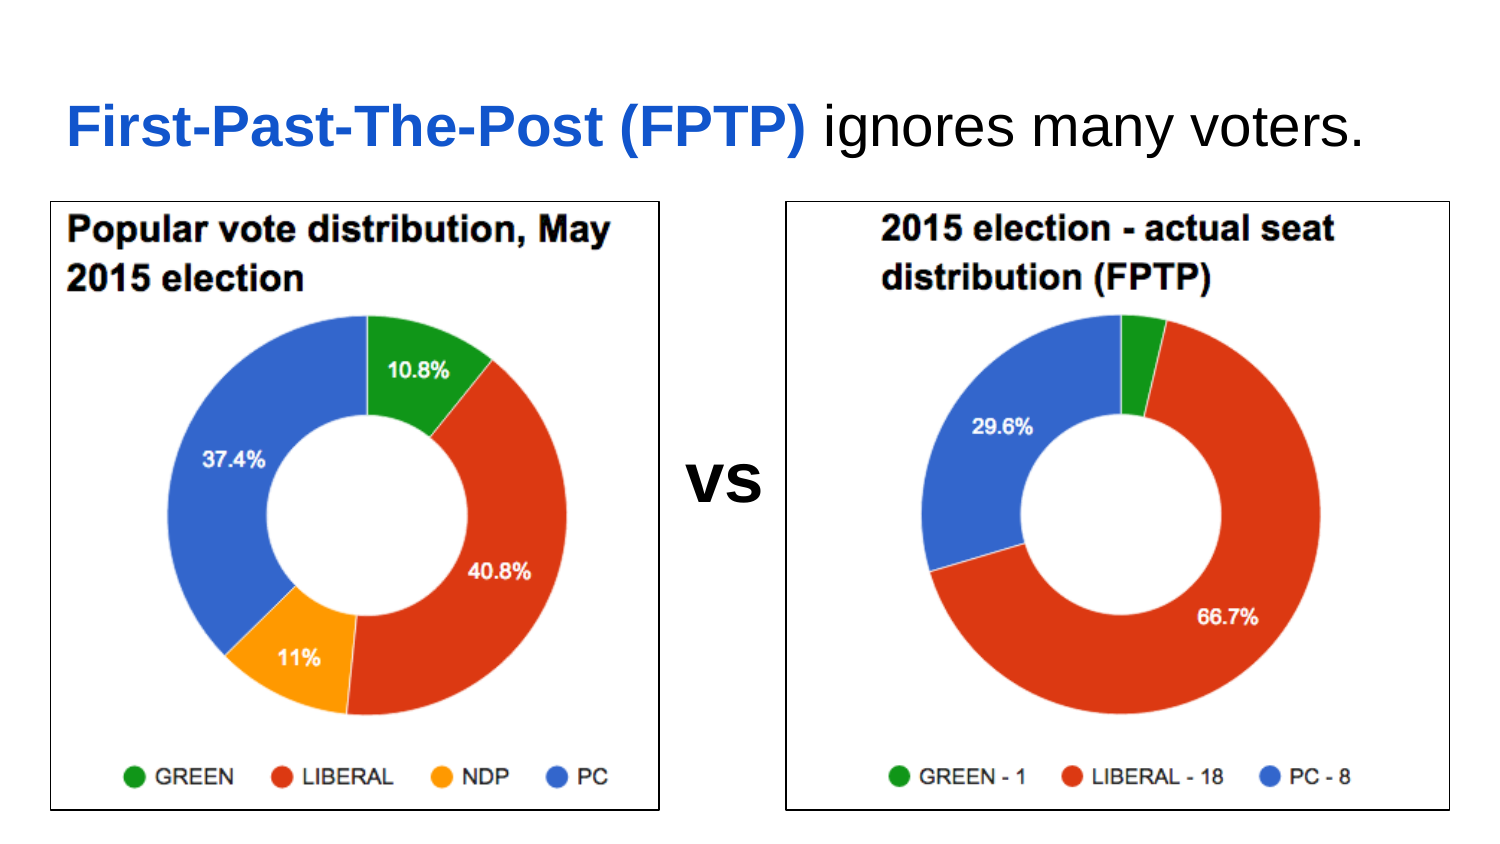

# First-Past-The-Post (FPTP) ignores many voters.
vs